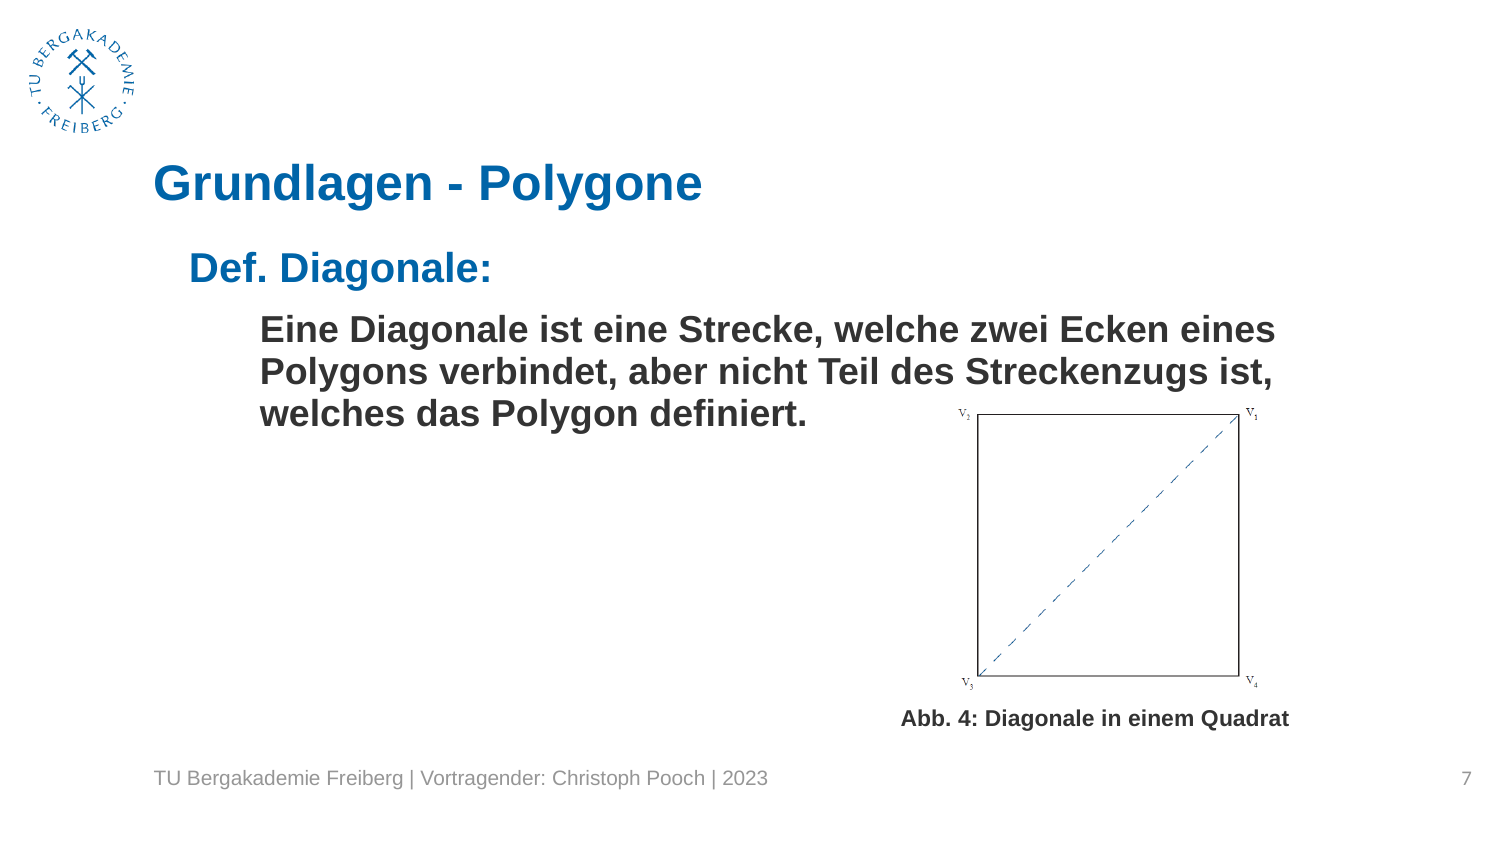

Grundlagen - Polygone
# Def. Diagonale:
Eine Diagonale ist eine Strecke, welche zwei Ecken eines Polygons verbindet, aber nicht Teil des Streckenzugs ist, welches das Polygon definiert.
Abb. 4: Diagonale in einem Quadrat
TU Bergakademie Freiberg | Vortragender: Christoph Pooch | 2023